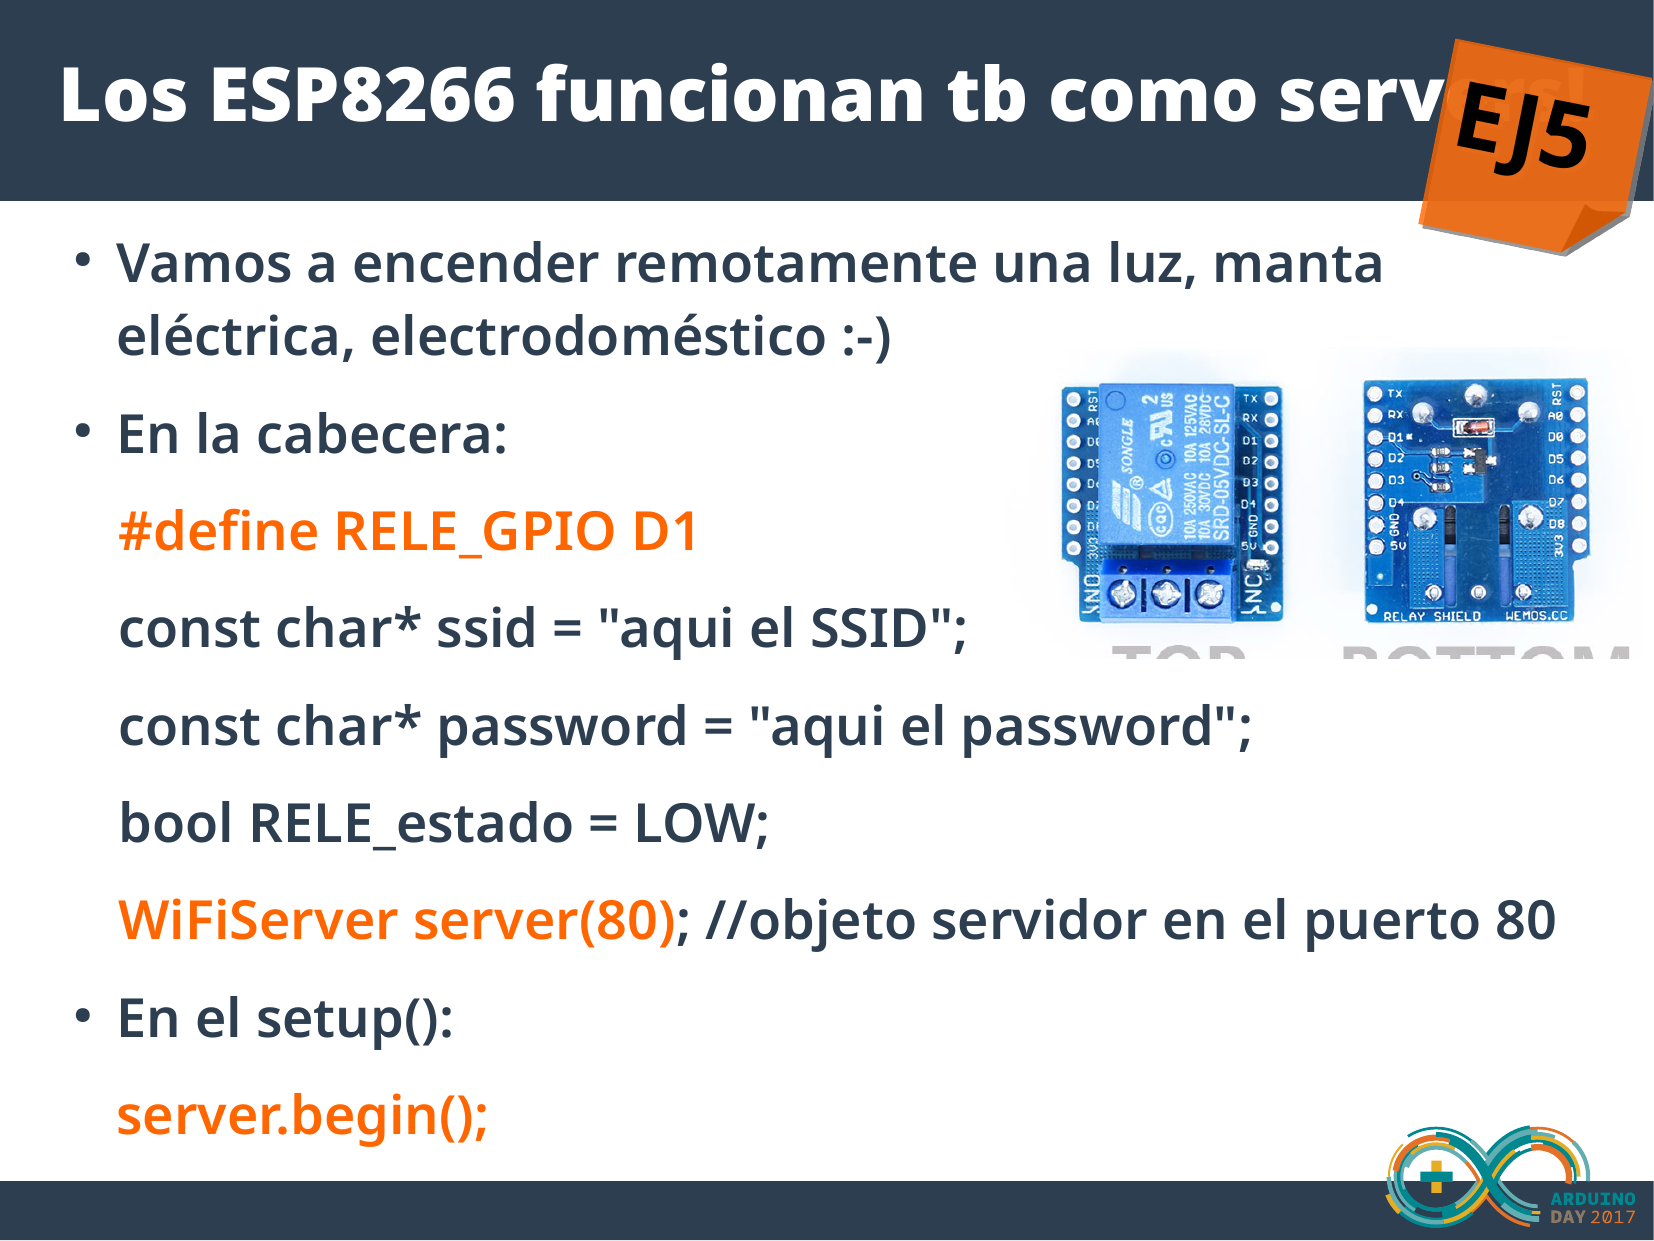

# Los ESP8266 funcionan tb como servers!
EJ5
Vamos a encender remotamente una luz, manta eléctrica, electrodoméstico :-)
En la cabecera:
#define RELE_GPIO D1
const char* ssid = "aqui el SSID";
const char* password = "aqui el password";
bool RELE_estado = LOW;
WiFiServer server(80); //objeto servidor en el puerto 80
En el setup():
server.begin();